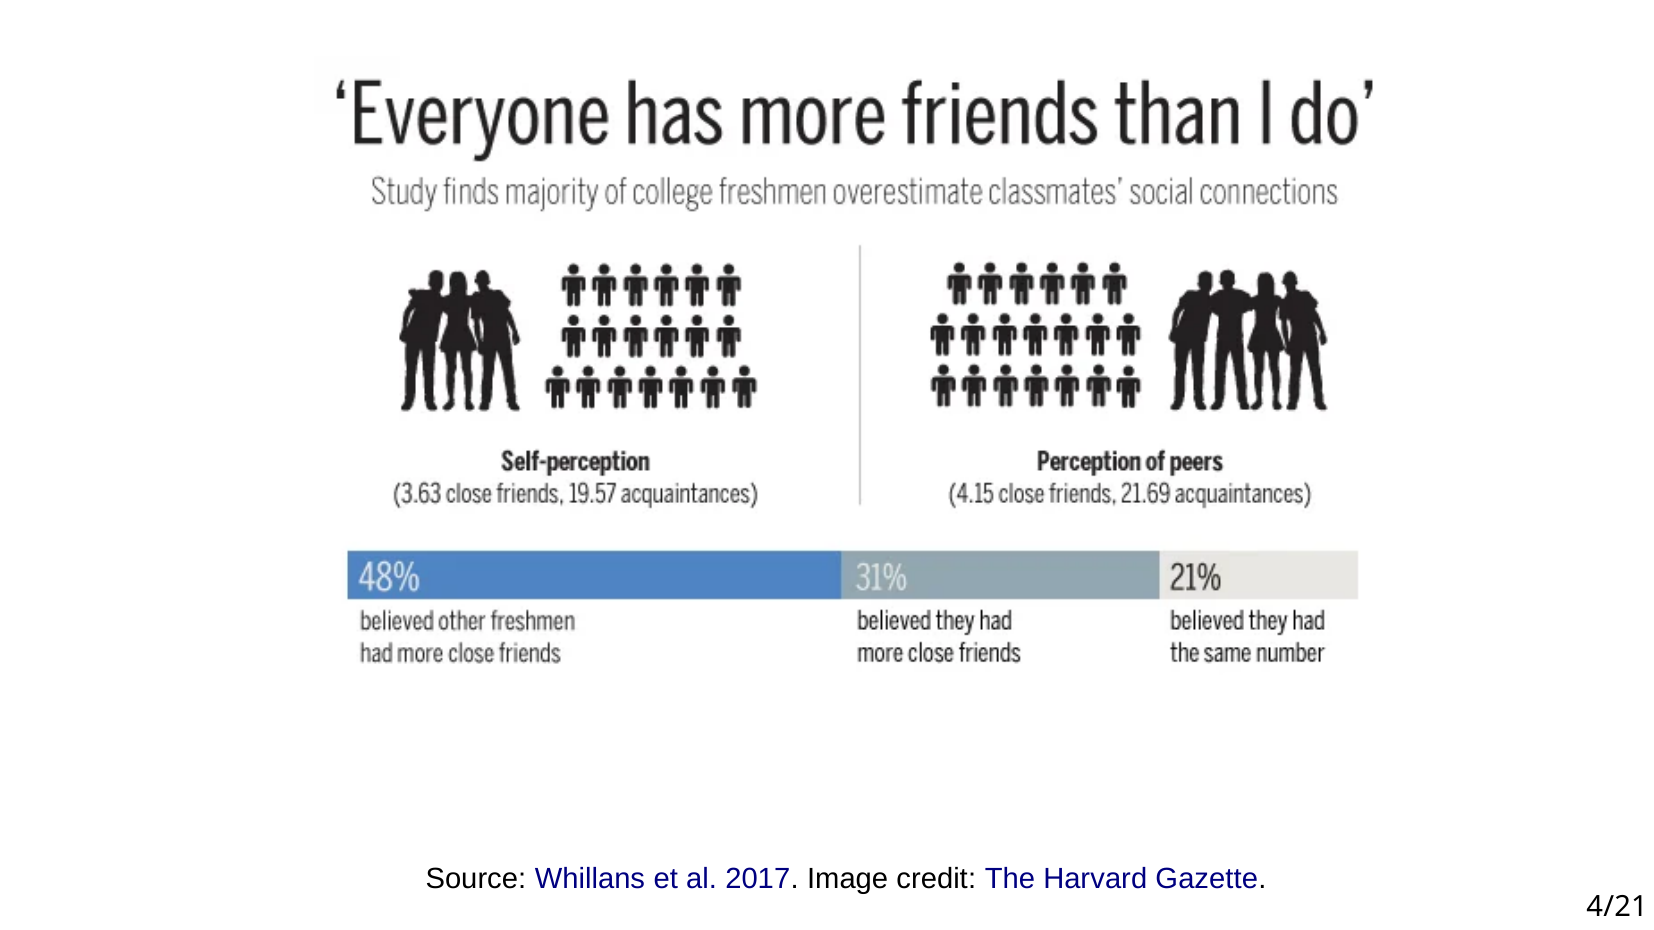

Source: Whillans et al. 2017. Image credit: The Harvard Gazette.
4